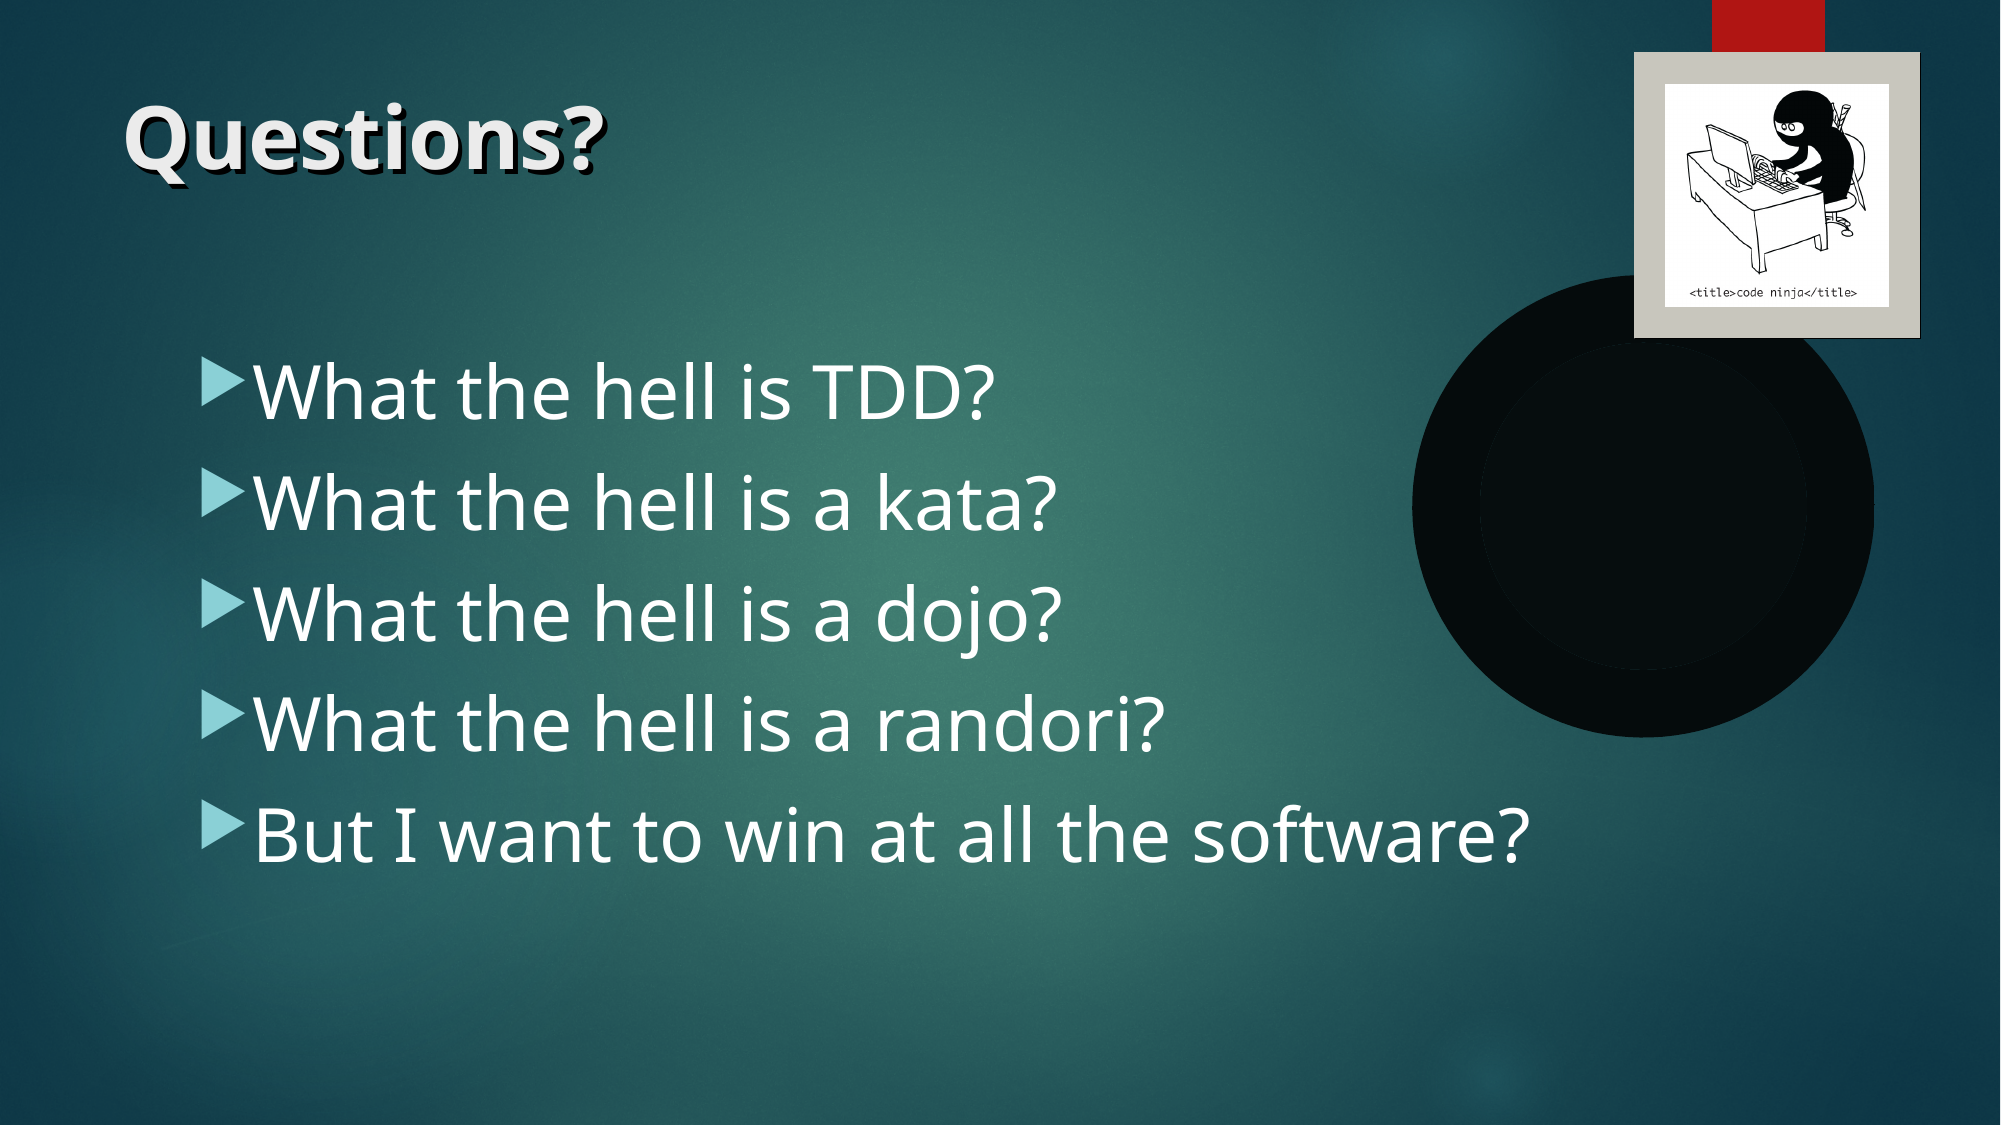

# Questions?
What the hell is TDD?
What the hell is a kata?
What the hell is a dojo?
What the hell is a randori?
But I want to win at all the software?